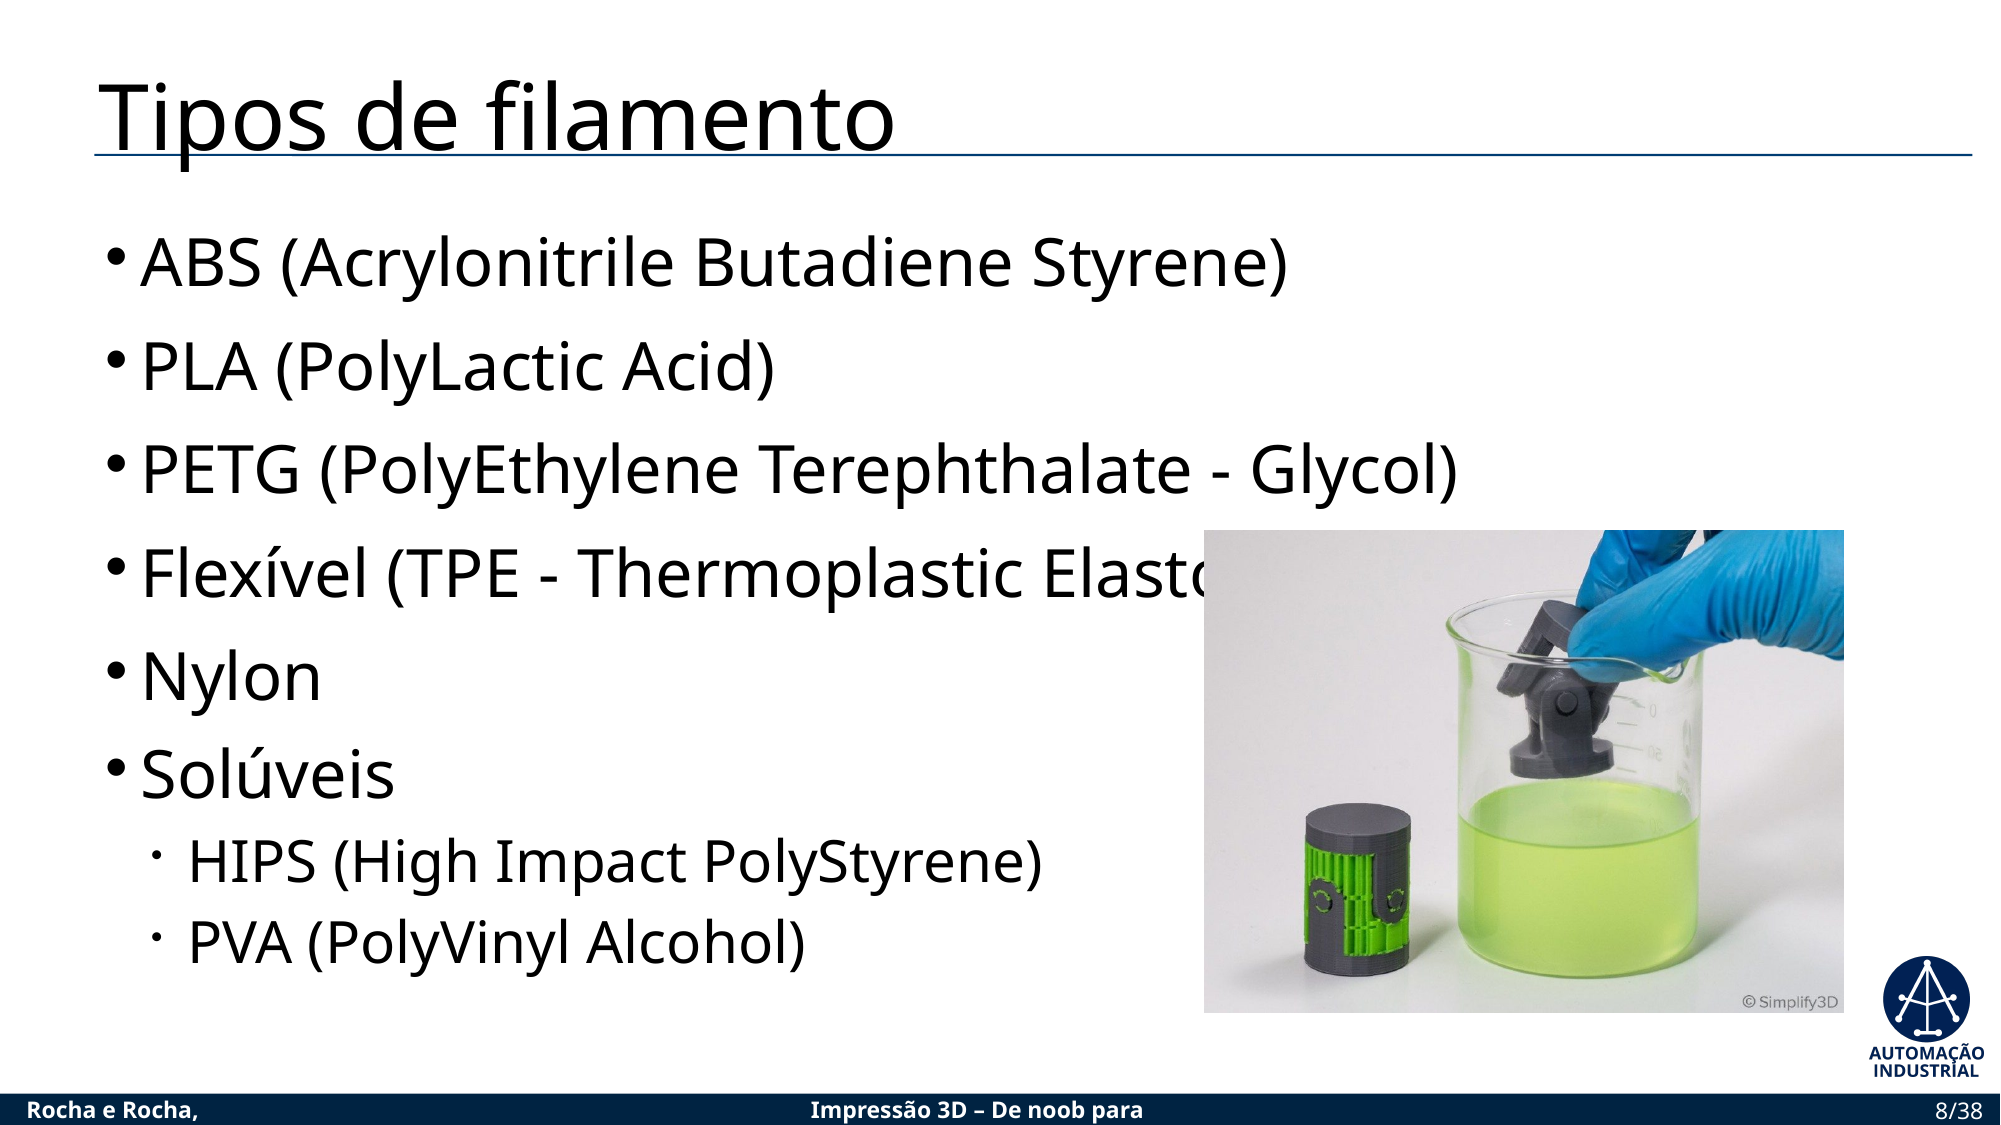

Tipos de filamento
ABS (Acrylonitrile Butadiene Styrene)
PLA (PolyLactic Acid)
PETG (PolyEthylene Terephthalate - Glycol)
Flexível (TPE - Thermoplastic Elastomers)
Nylon
Solúveis
HIPS (High Impact PolyStyrene)
PVA (PolyVinyl Alcohol)